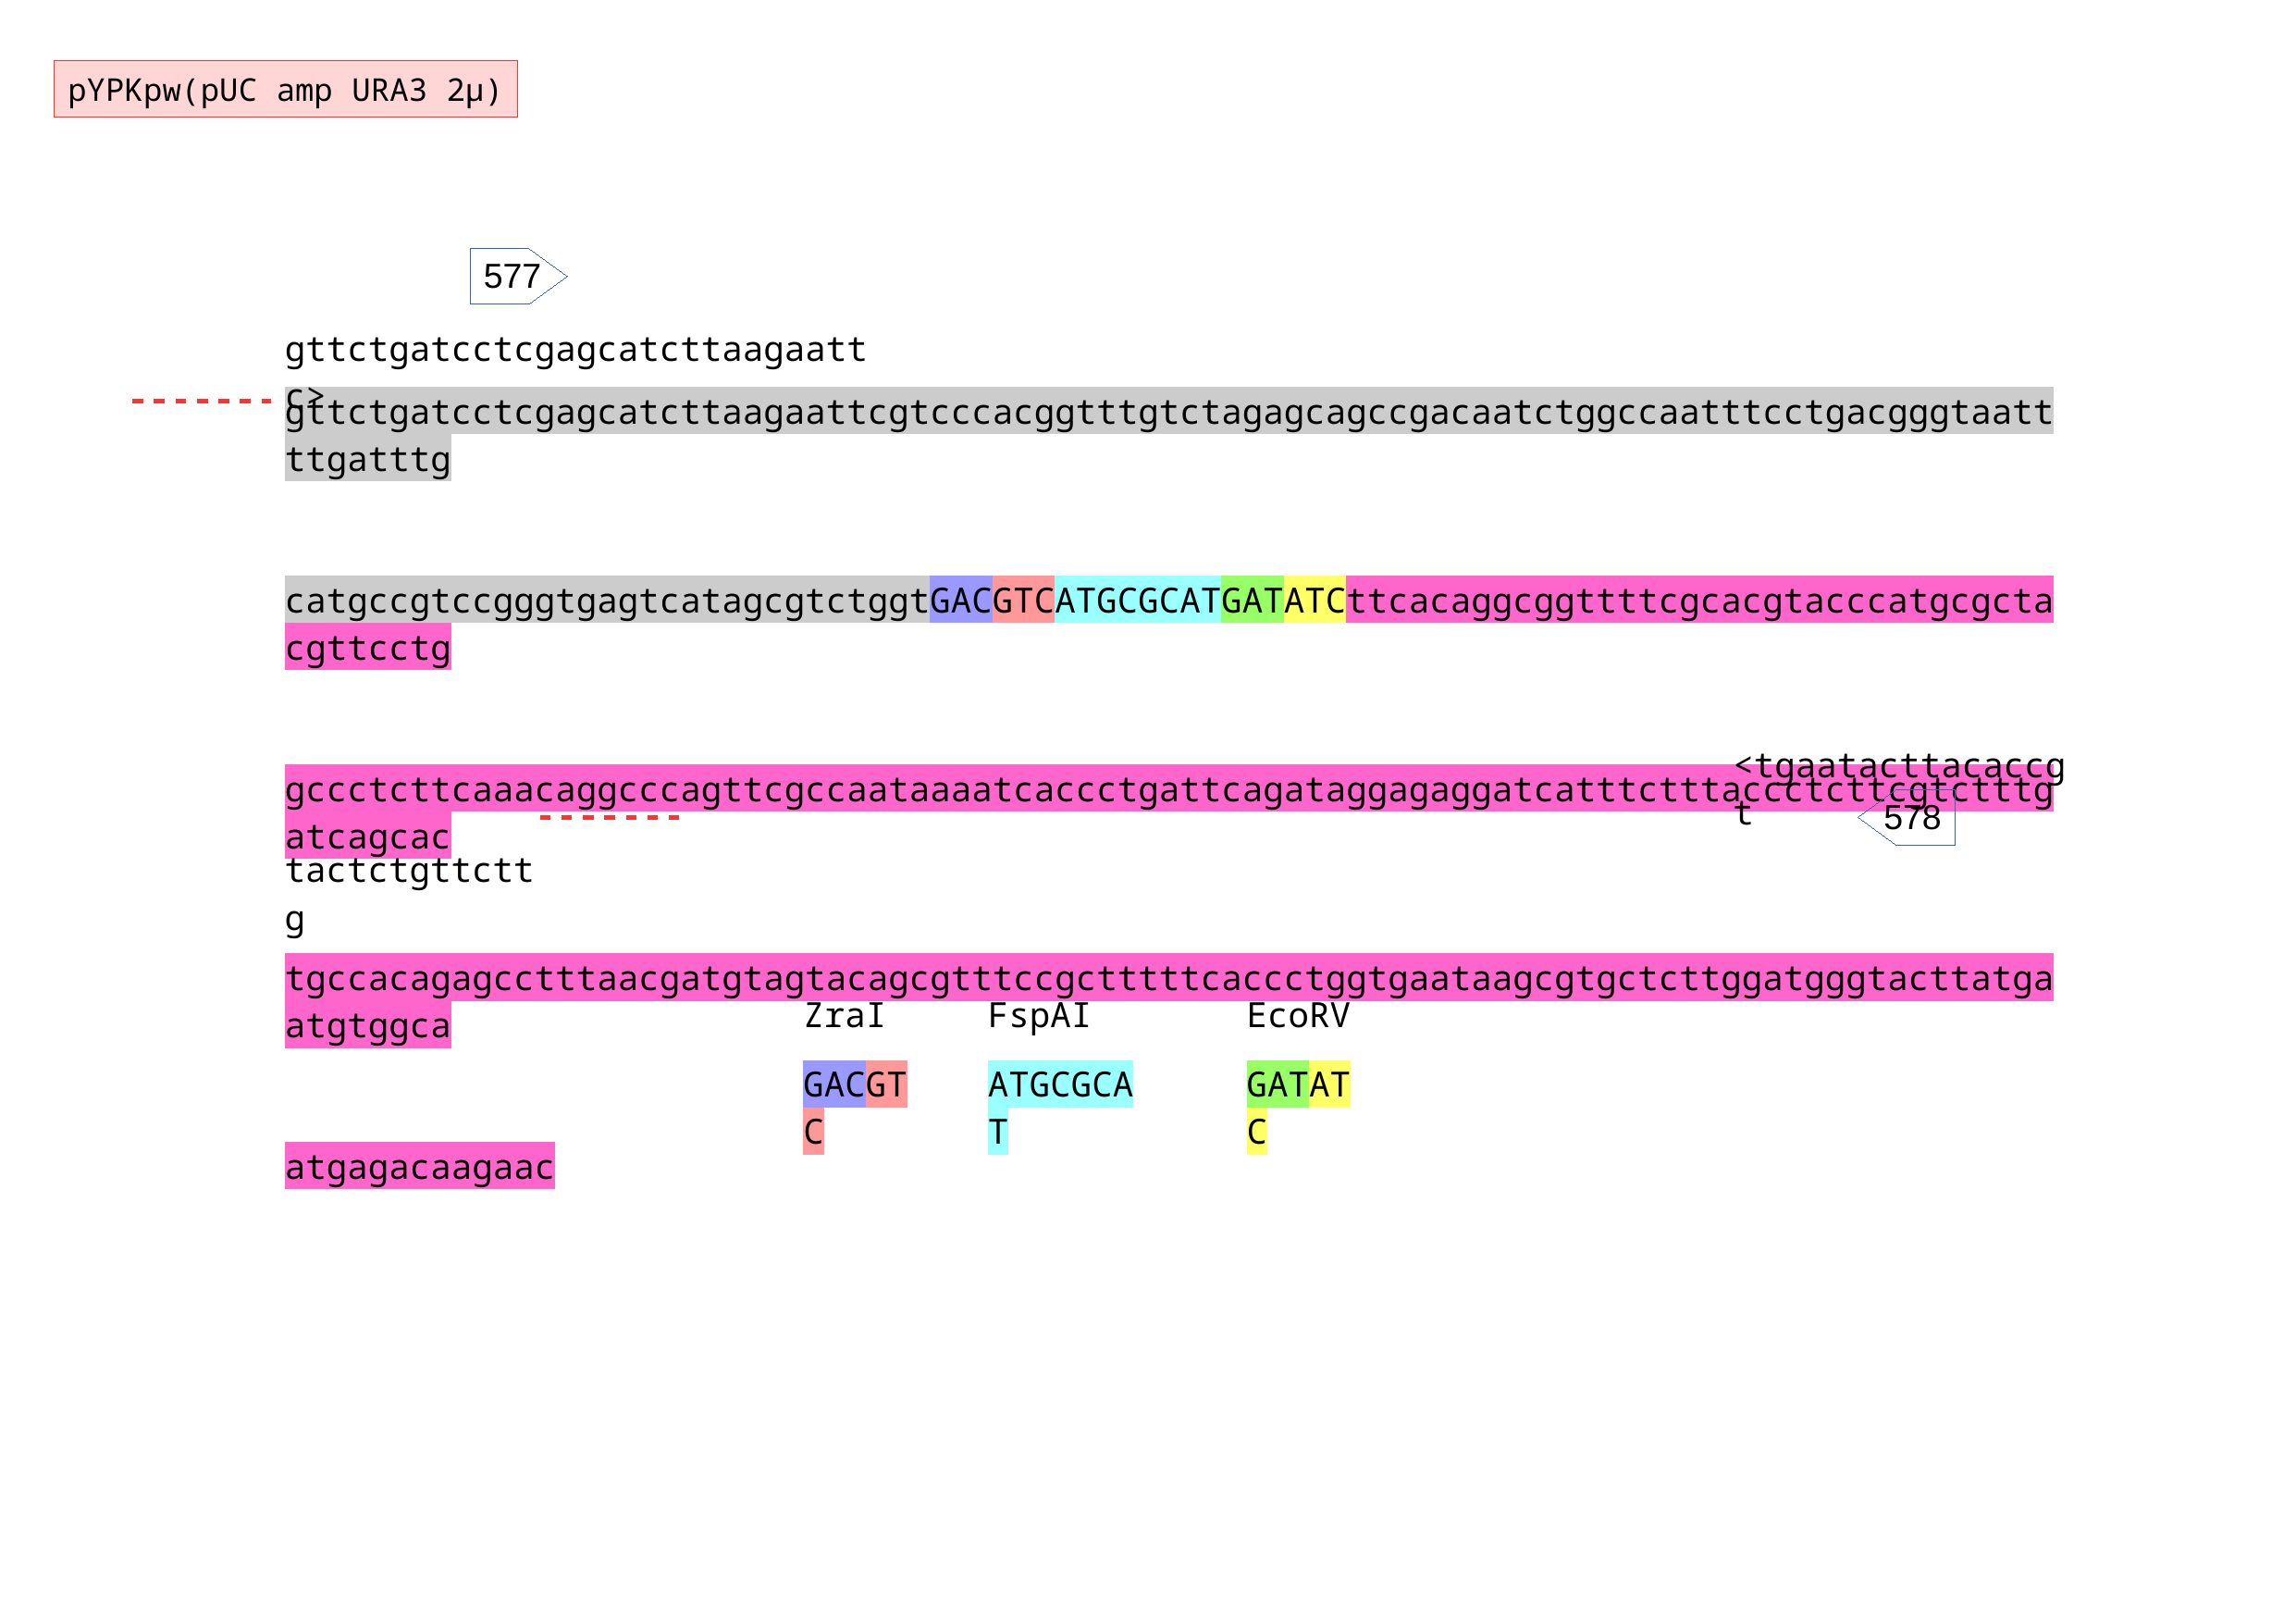

pYPKpw(pUC amp URA3 2µ)
577
gttctgatcctcgagcatcttaagaattc>
gttctgatcctcgagcatcttaagaattcgtcccacggtttgtctagagcagccgacaatctggccaatttcctgacgggtaattttgatttg
catgccgtccgggtgagtcatagcgtctggtGACGTCATGCGCATGATATCttcacaggcggttttcgcacgtacccatgcgctacgttcctg
gccctcttcaaacaggcccagttcgccaataaaatcaccctgattcagataggagaggatcatttctttaccctcttcgtctttgatcagcac
tgccacagagcctttaacgatgtagtacagcgtttccgctttttcaccctggtgaataagcgtgctcttggatgggtacttatgaatgtggca
atgagacaagaac
<tgaatacttacaccgt
578
tactctgttcttg
ZraI
FspAI
EcoRV
GACGTC
ATGCGCAT
GATATC